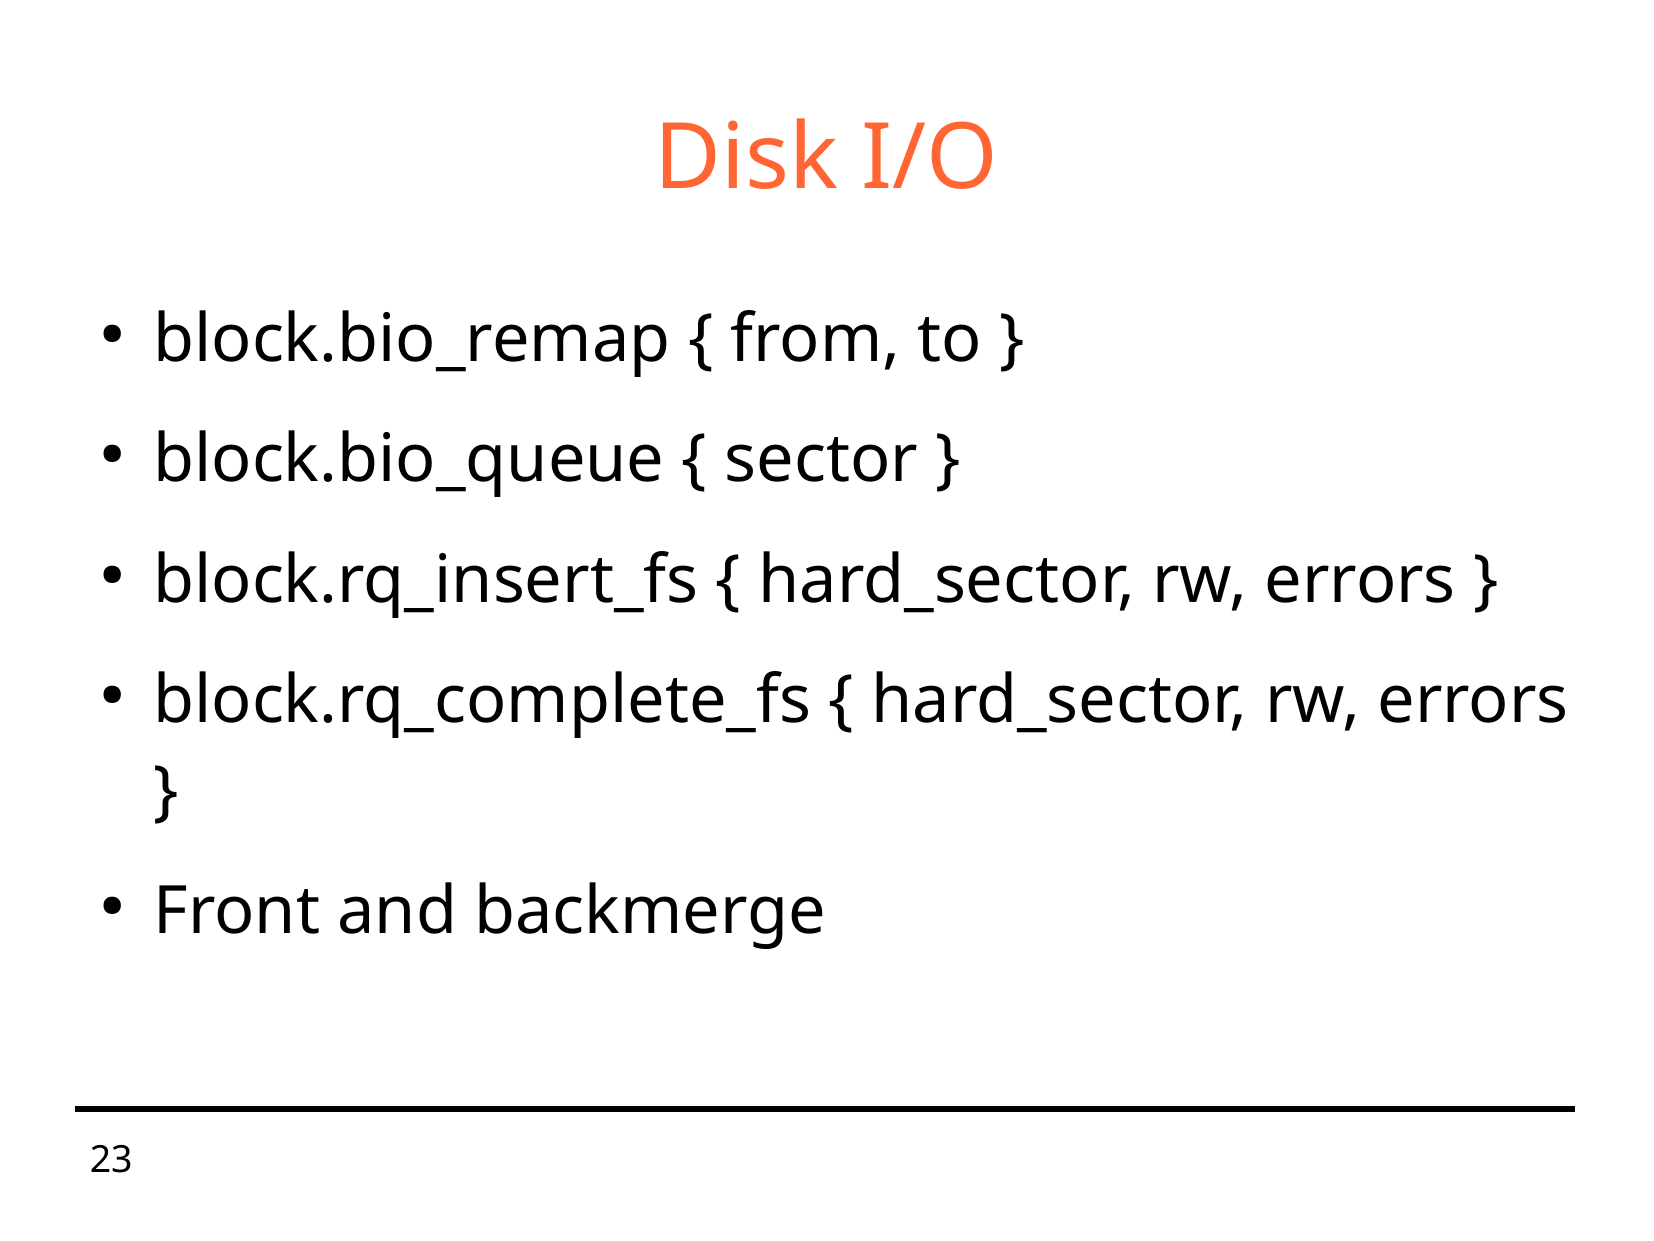

# Disk I/O
block.bio_remap { from, to }
block.bio_queue { sector }
block.rq_insert_fs { hard_sector, rw, errors }
block.rq_complete_fs { hard_sector, rw, errors }
Front and backmerge